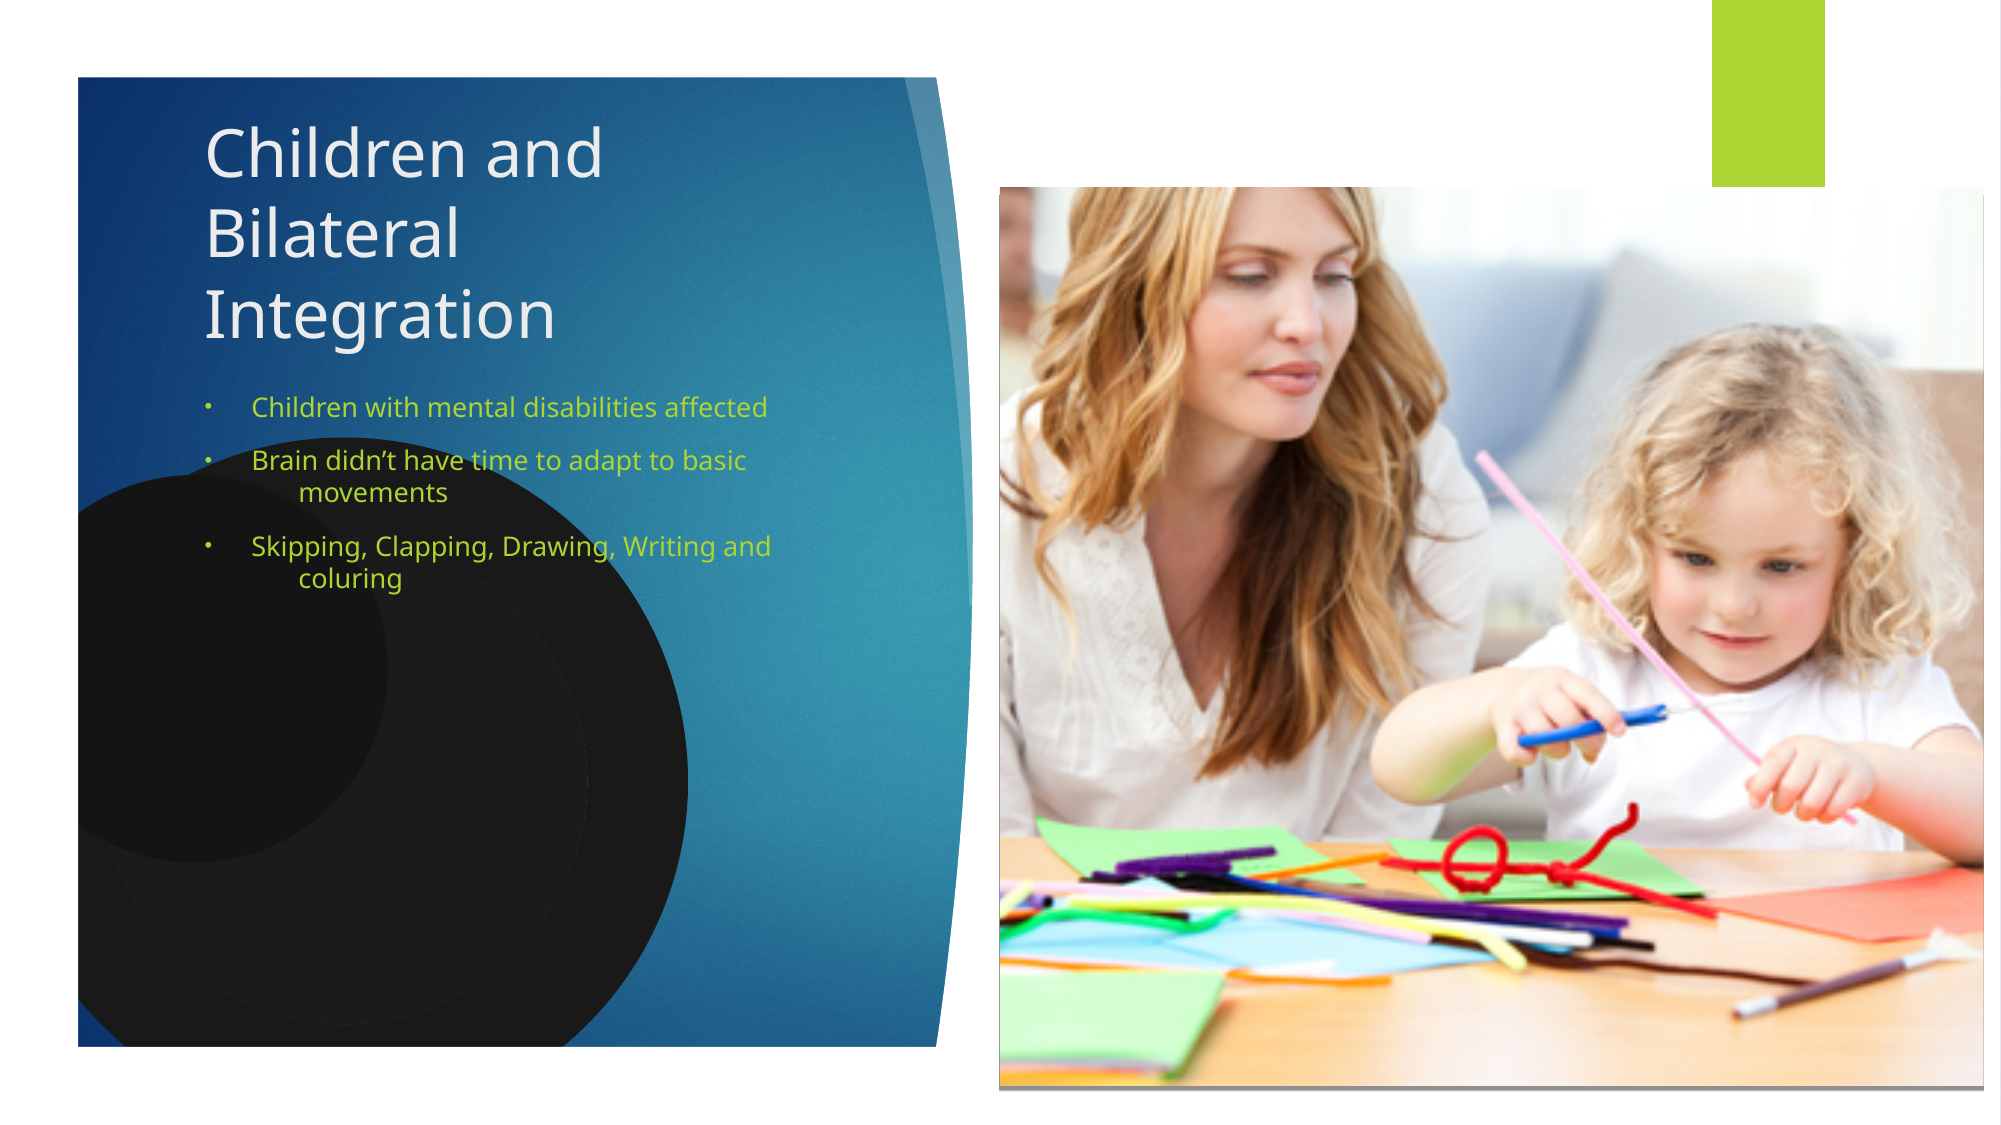

# Children and Bilateral Integration
Children with mental disabilities affected
Brain didn’t have time to adapt to basic movements
Skipping, Clapping, Drawing, Writing and coluring